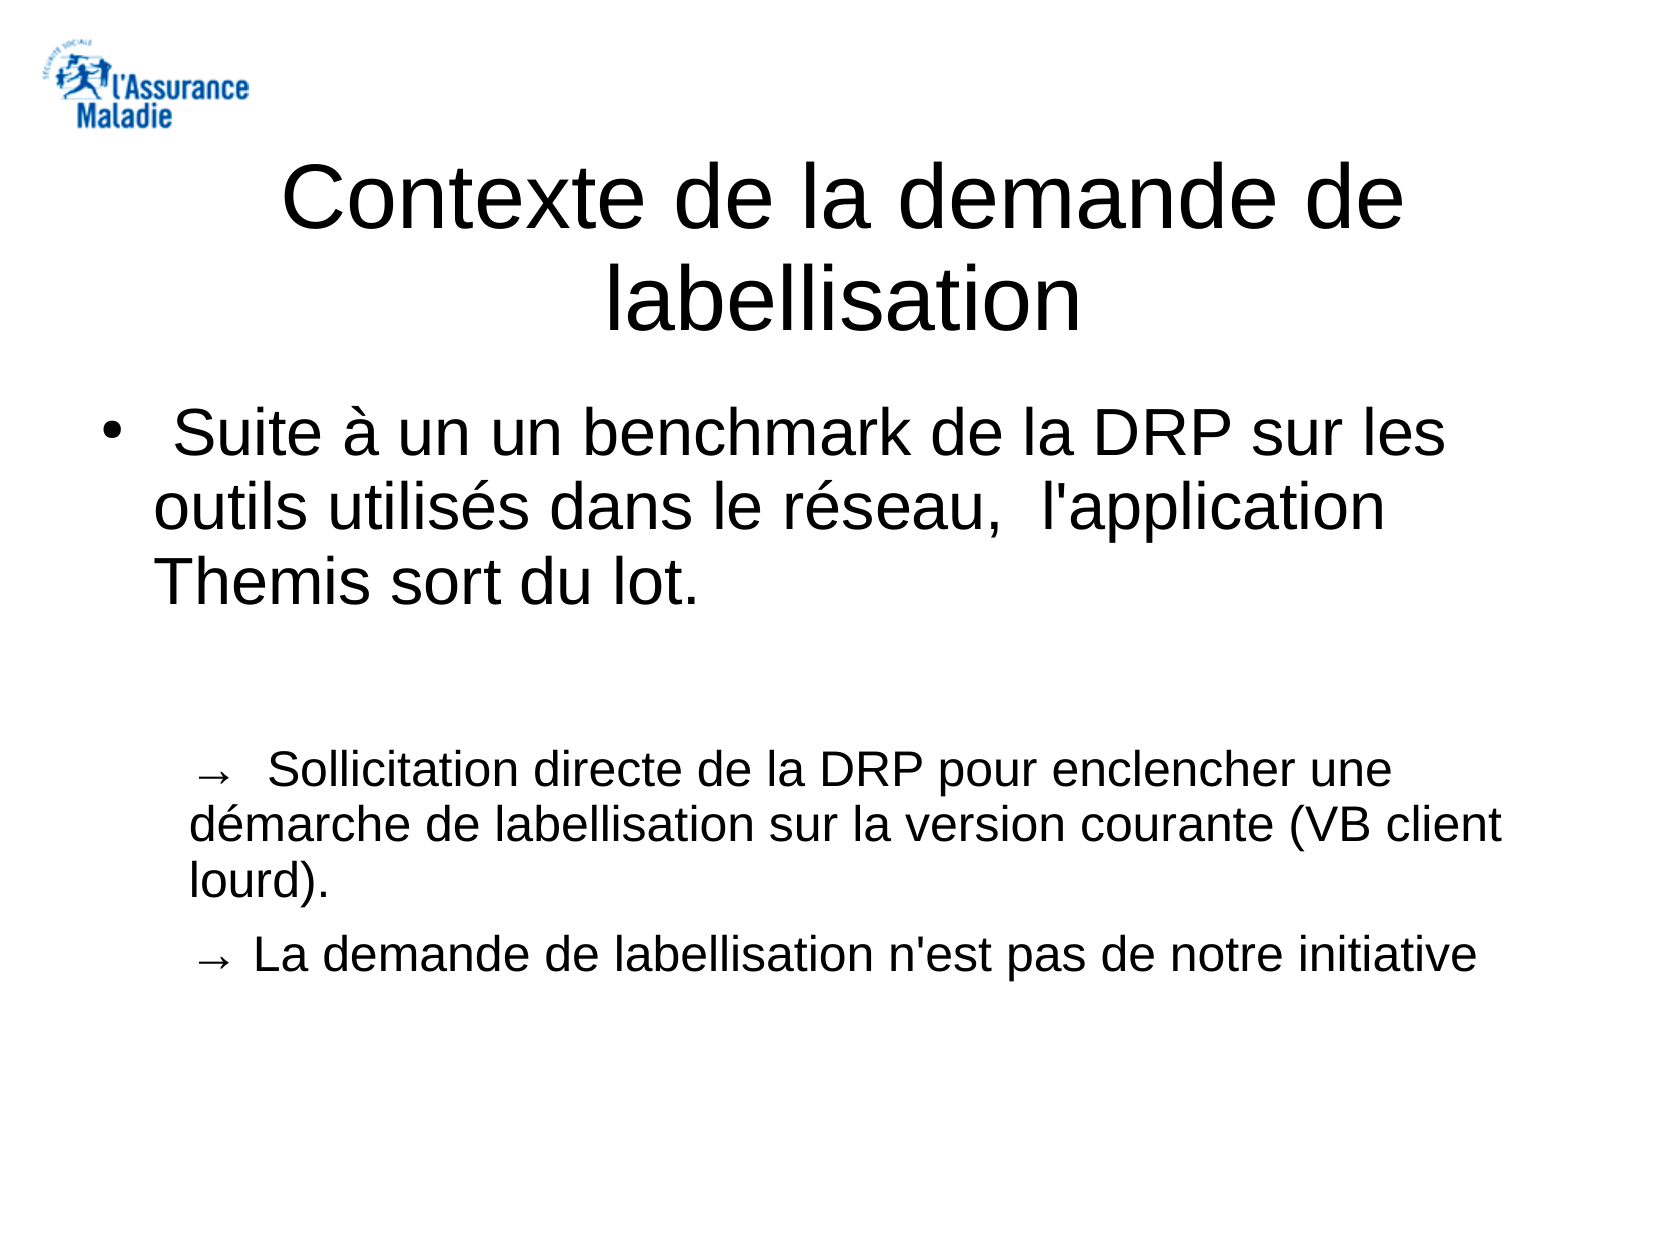

# Contexte de la demande de labellisation
 Suite à un un benchmark de la DRP sur les outils utilisés dans le réseau, l'application Themis sort du lot.
→ Sollicitation directe de la DRP pour enclencher une démarche de labellisation sur la version courante (VB client lourd).
→ La demande de labellisation n'est pas de notre initiative